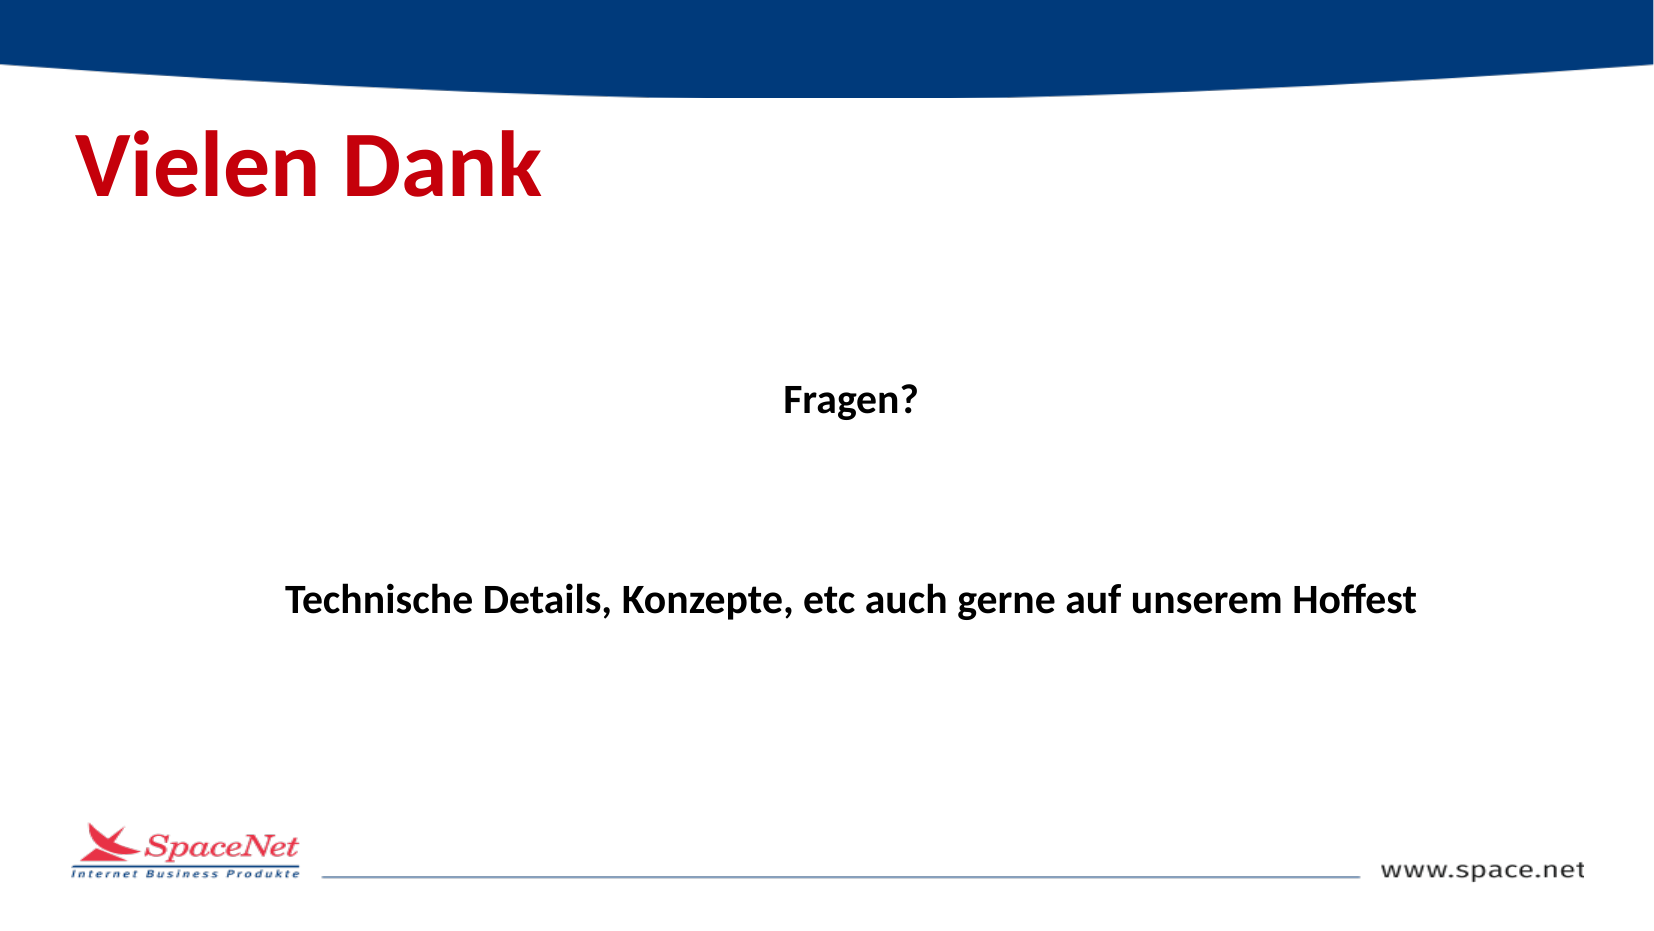

Vielen Dank
Fragen?
Technische Details, Konzepte, etc auch gerne auf unserem Hoffest